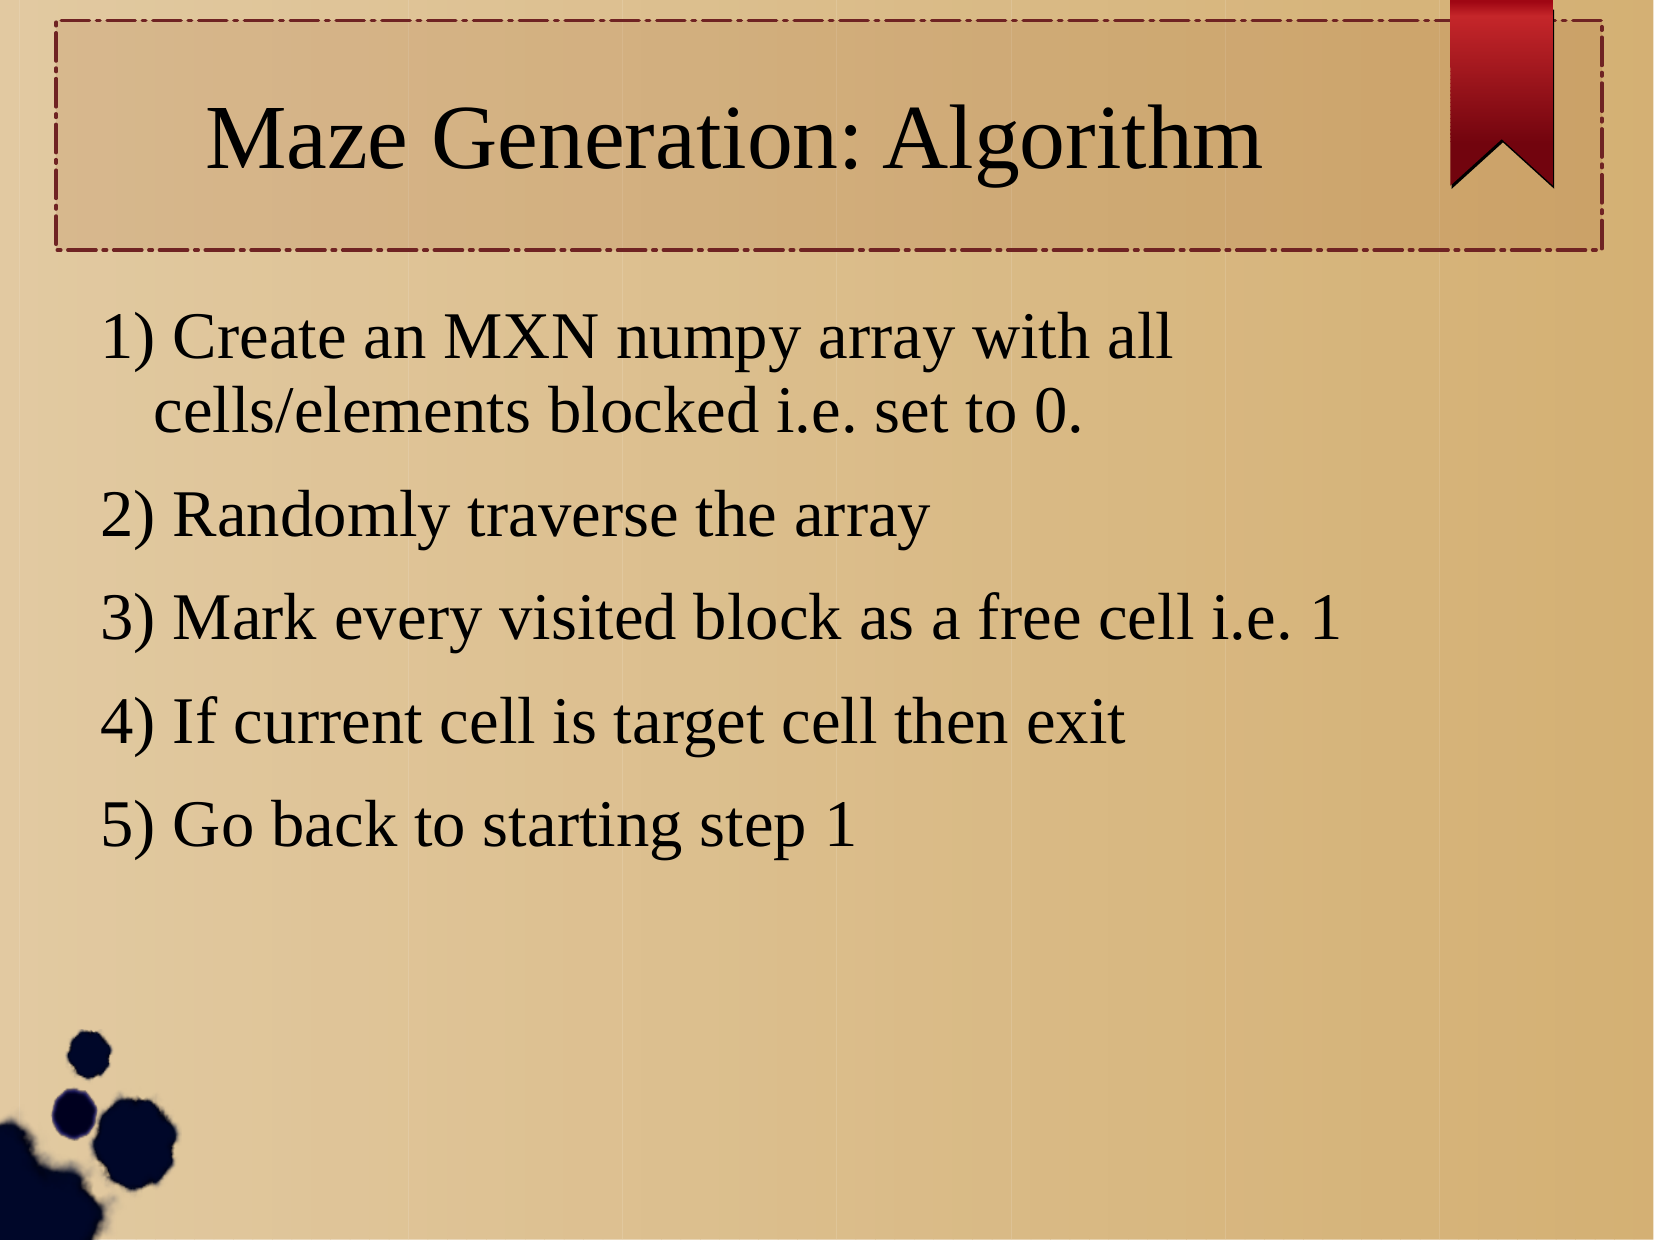

# Maze Generation: Algorithm
 Create an MXN numpy array with all cells/elements blocked i.e. set to 0.
 Randomly traverse the array
 Mark every visited block as a free cell i.e. 1
 If current cell is target cell then exit
 Go back to starting step 1